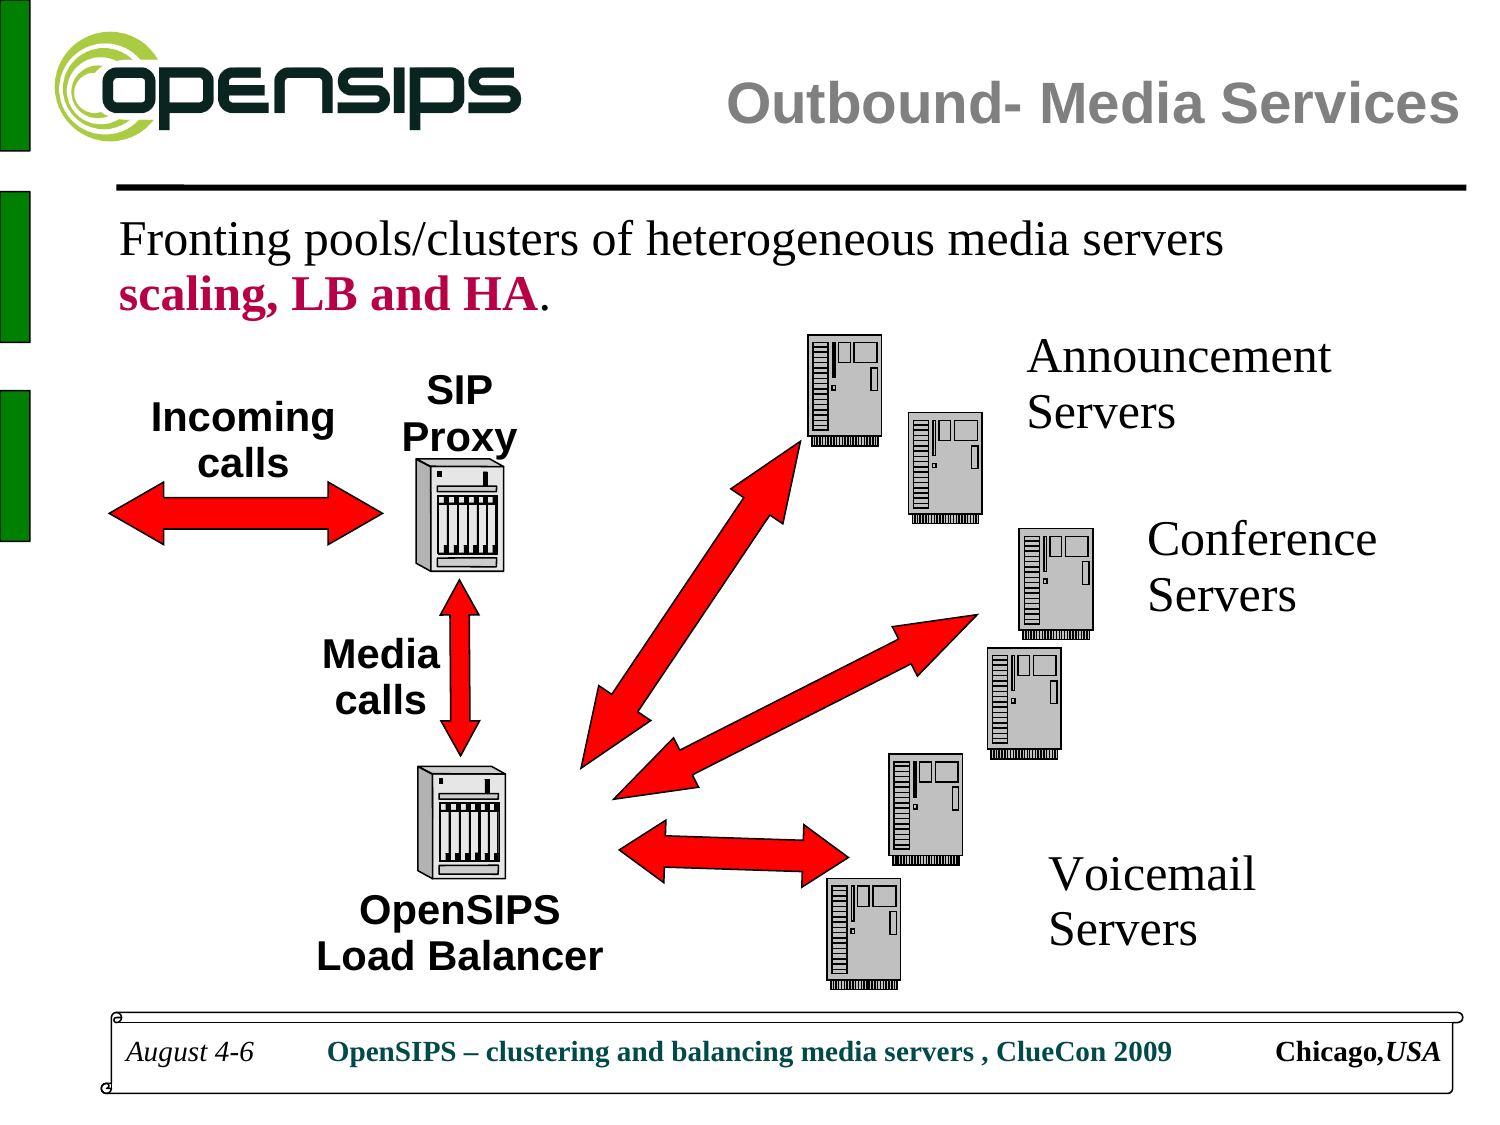

# Outbound- Media Services
Fronting pools/clusters of heterogeneous media servers
scaling, LB and HA.
Announcement Servers
SIP
Proxy
Incoming
calls
Conference Servers
Media
calls
Voicemail Servers
OpenSIPS
Load Balancer